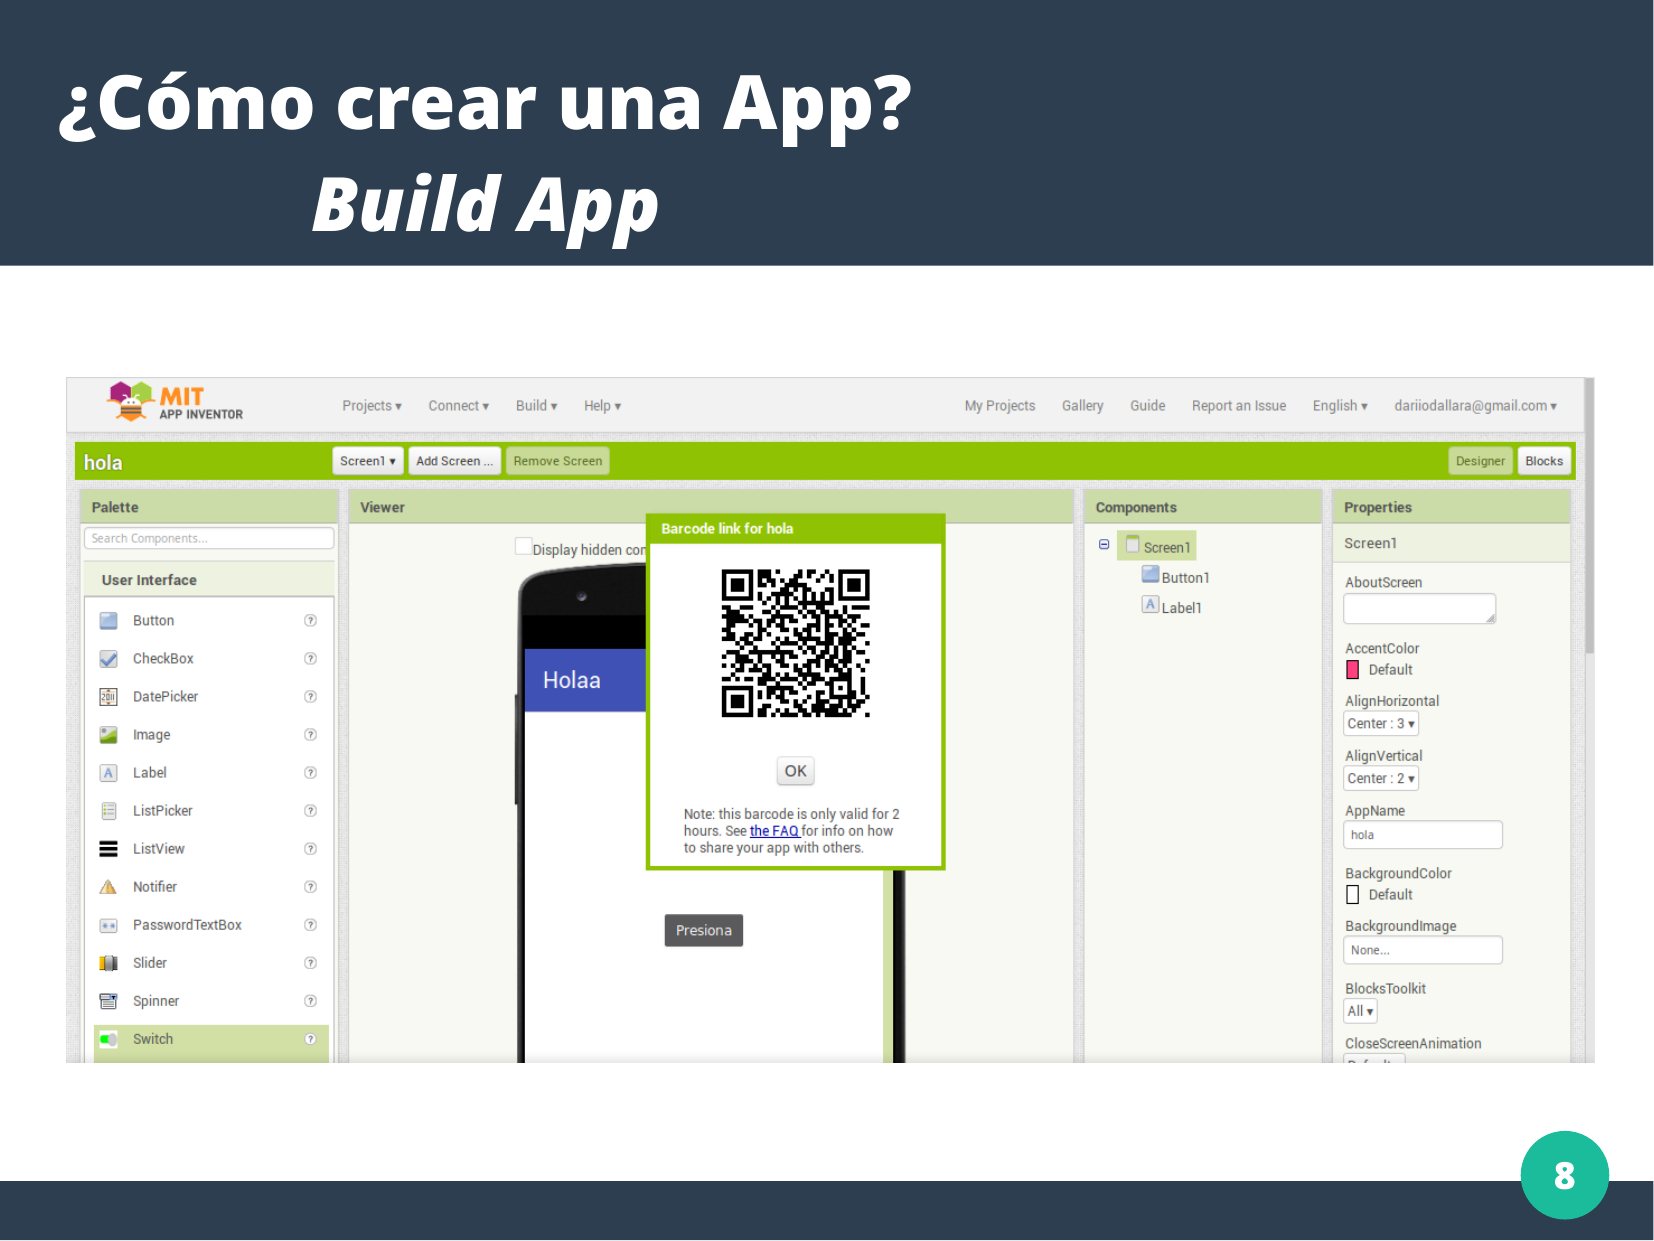

# ¿Cómo crear una App? Build App
8